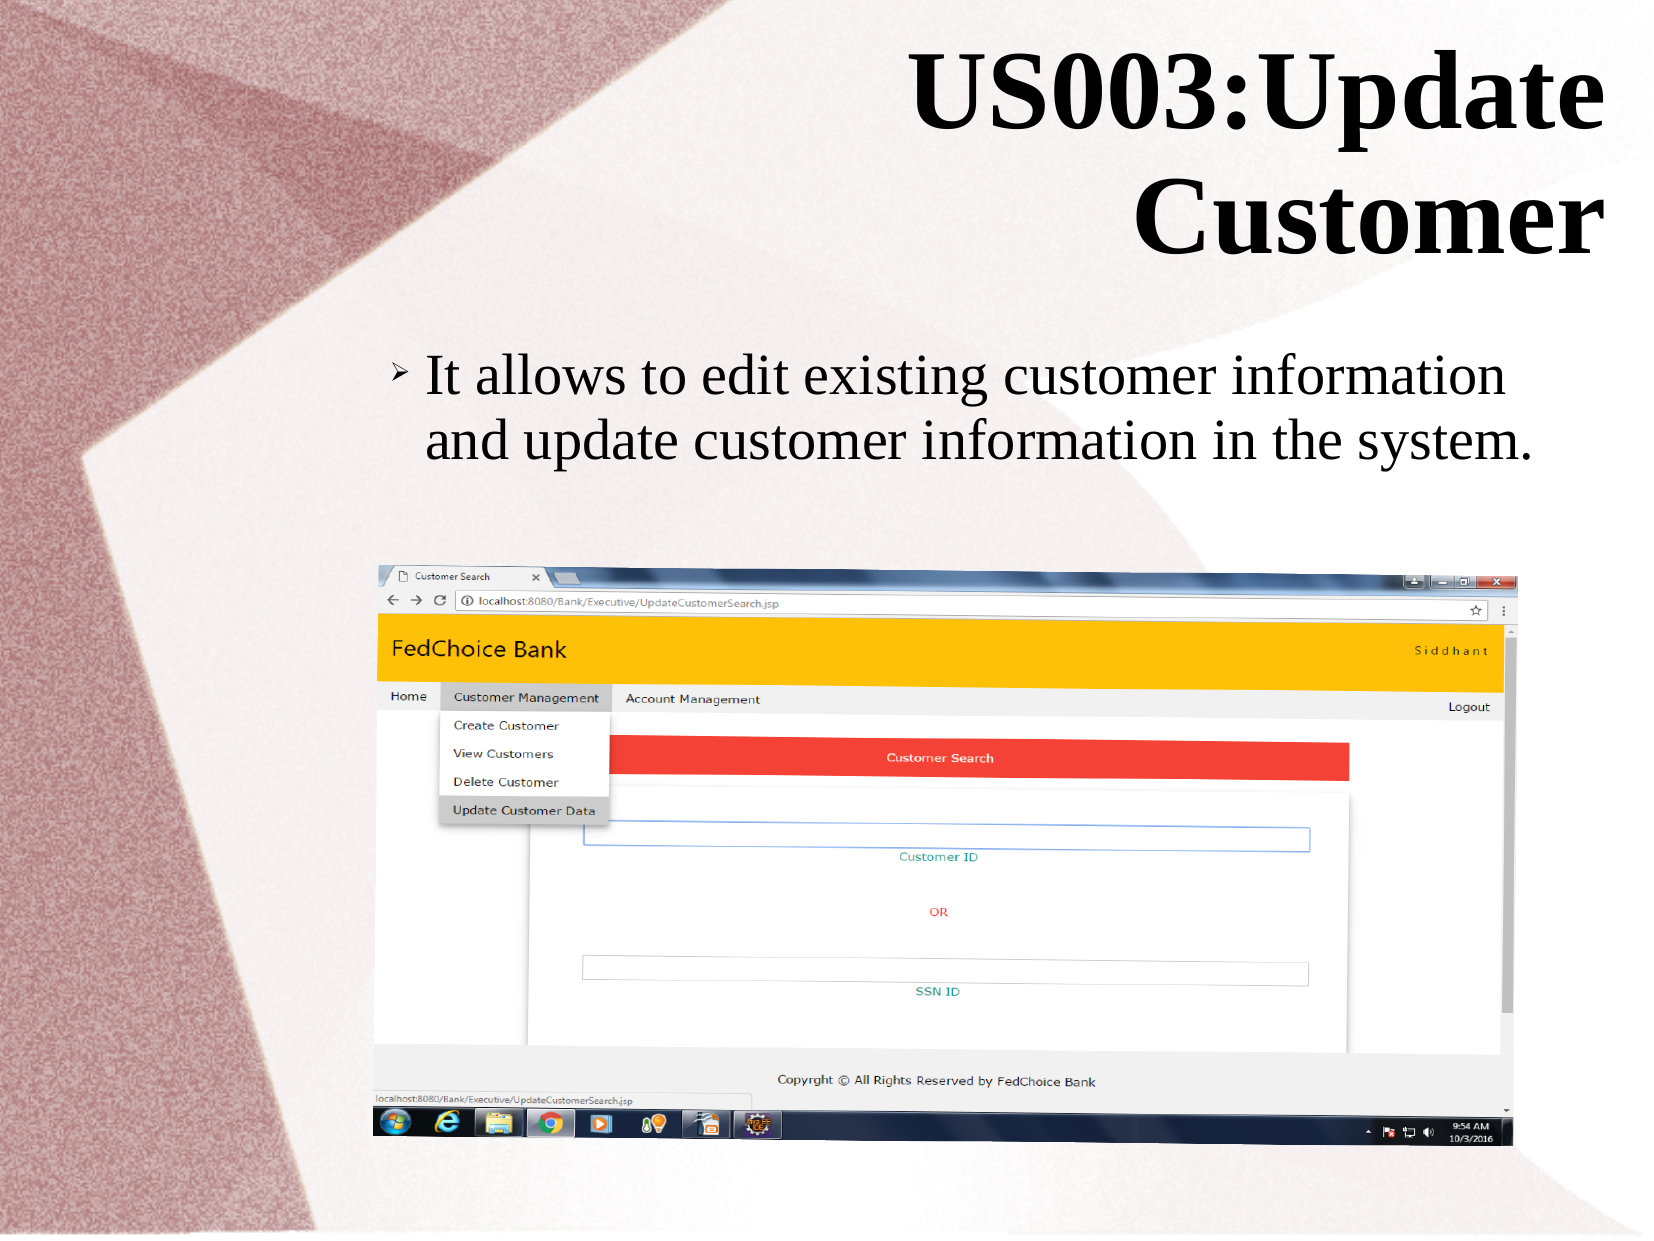

# US003:Update Customer
It allows to edit existing customer information
and update customer information in the system.